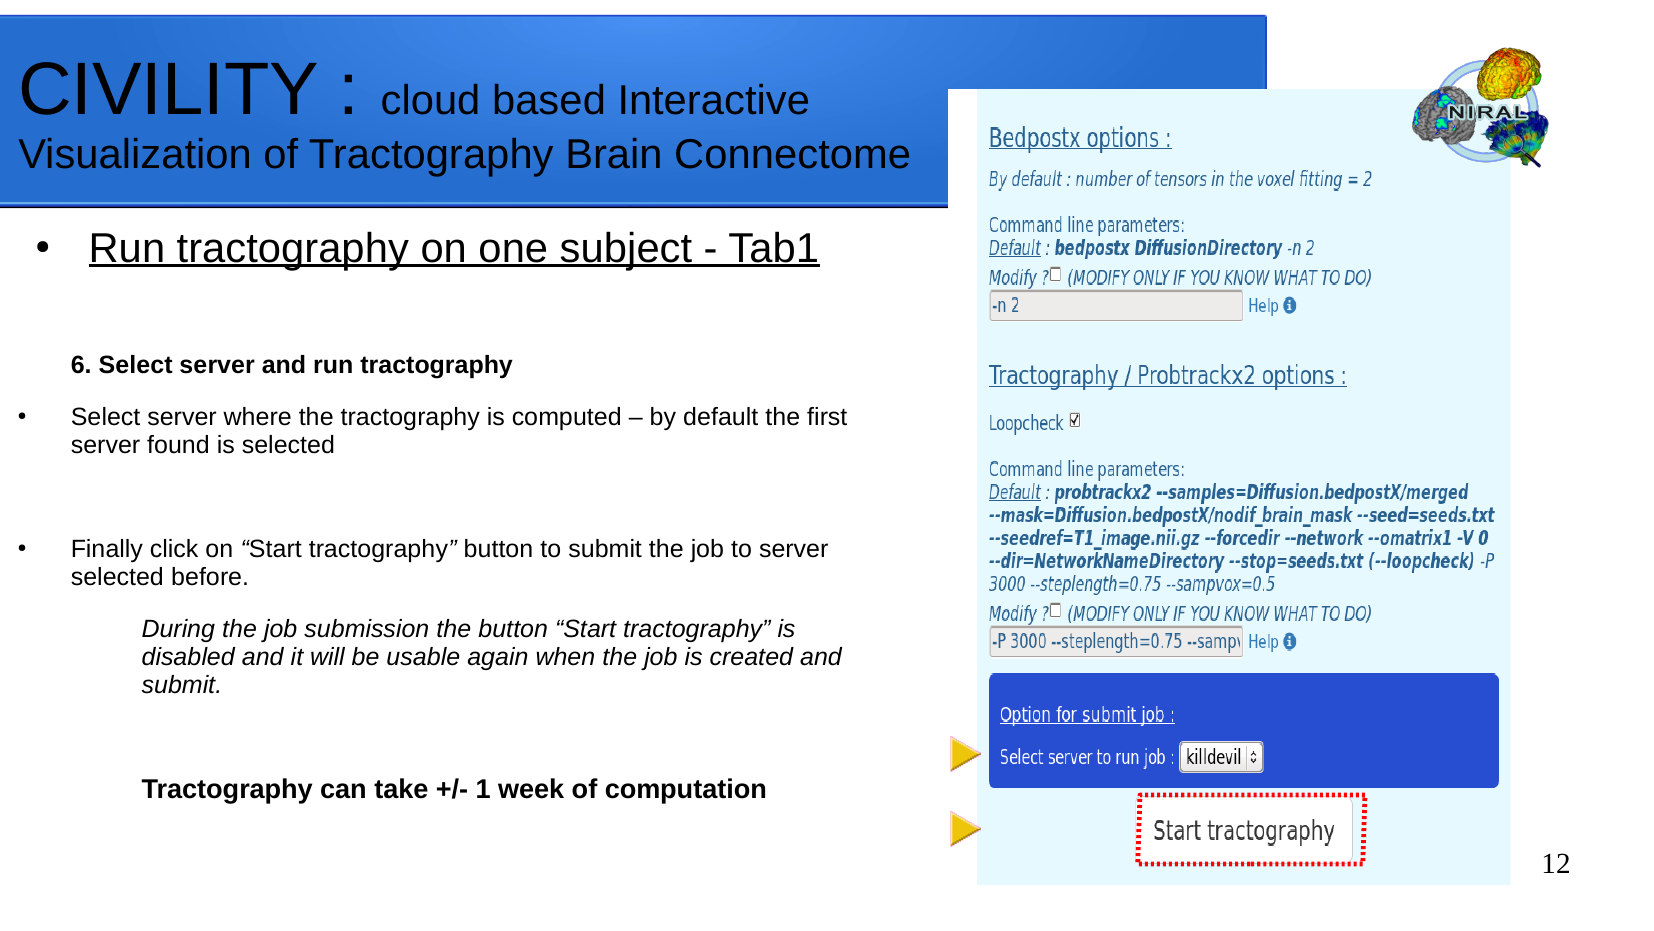

CIVILITY : cloud based Interactive Visualization of Tractography Brain Connectome
# Run tractography on one subject - Tab1
6. Select server and run tractography
Select server where the tractography is computed – by default the first server found is selected
Finally click on “Start tractography” button to submit the job to server selected before.
During the job submission the button “Start tractography” is disabled and it will be usable again when the job is created and submit.
Tractography can take +/- 1 week of computation
12